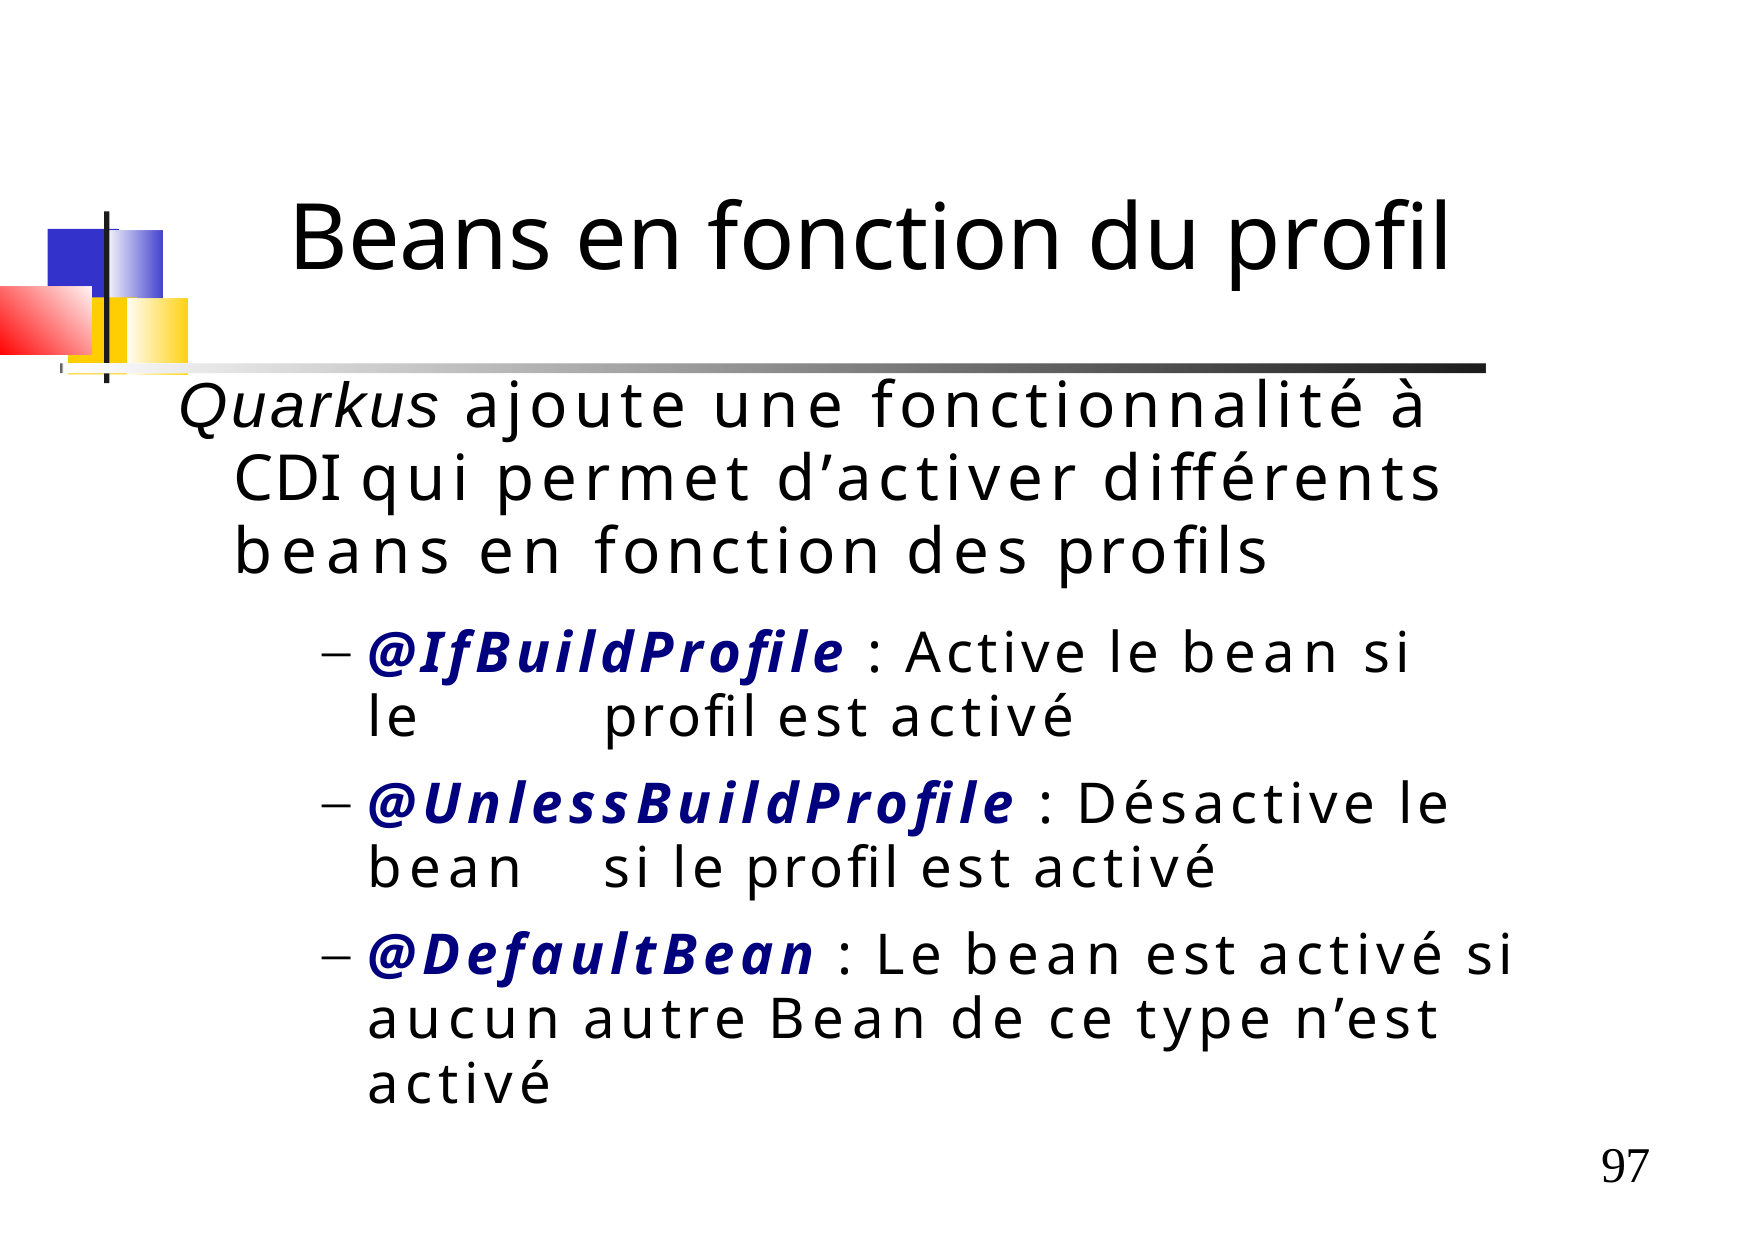

# Beans en fonction du profil
Quarkus ajoute une fonctionnalité à CDI qui permet d’activer différents beans en fonction des profils
@IfBuildProfile : Active le bean si le 	profil est activé
@UnlessBuildProfile : Désactive le bean 	si le profil est activé
@DefaultBean : Le bean est activé si 	aucun autre Bean de ce type n’est activé
97